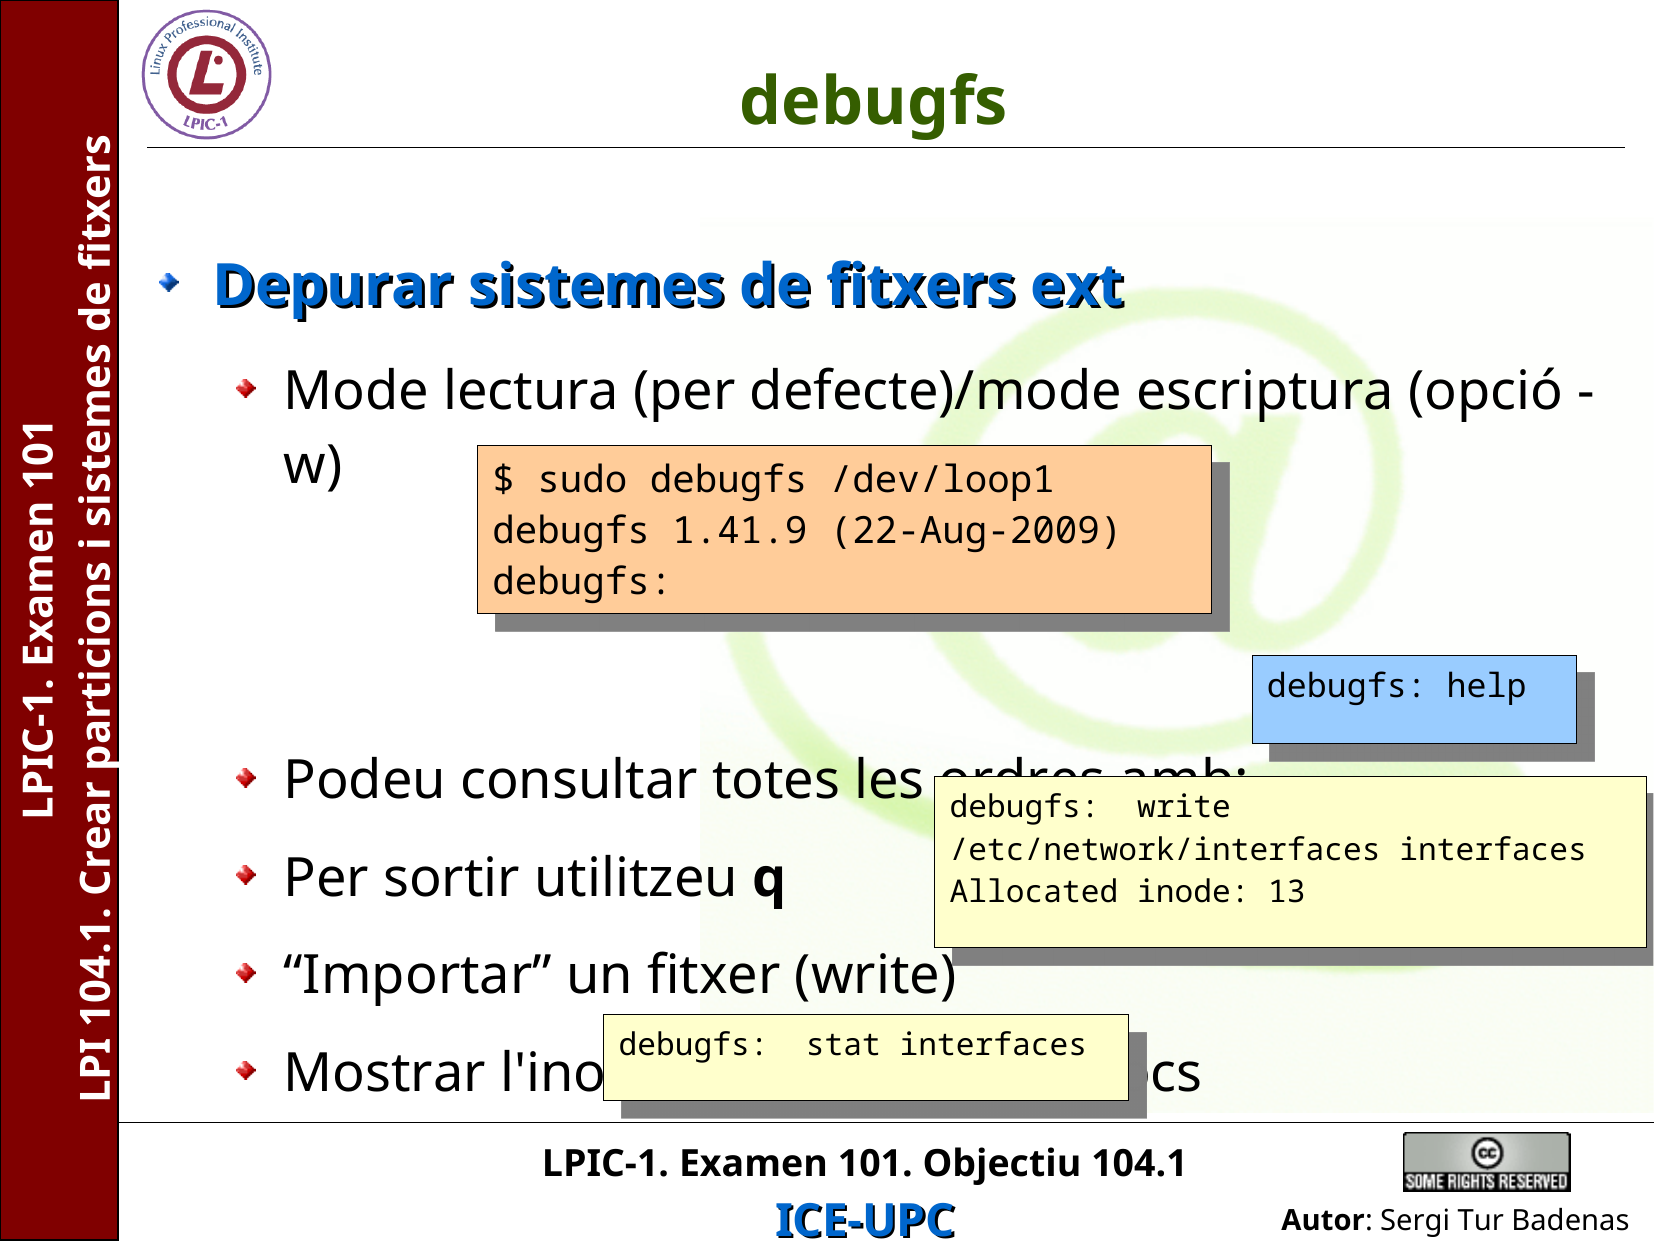

# debugfs
Depurar sistemes de fitxers ext
Mode lectura (per defecte)/mode escriptura (opció -w)
Podeu consultar totes les ordres amb:
Per sortir utilitzeu q
“Importar” un fitxer (write)
Mostrar l'inode d'un fitxer i els blocs
$ sudo debugfs /dev/loop1
debugfs 1.41.9 (22-Aug-2009)
debugfs:
debugfs: help
debugfs: write /etc/network/interfaces interfaces
Allocated inode: 13
debugfs: stat interfaces